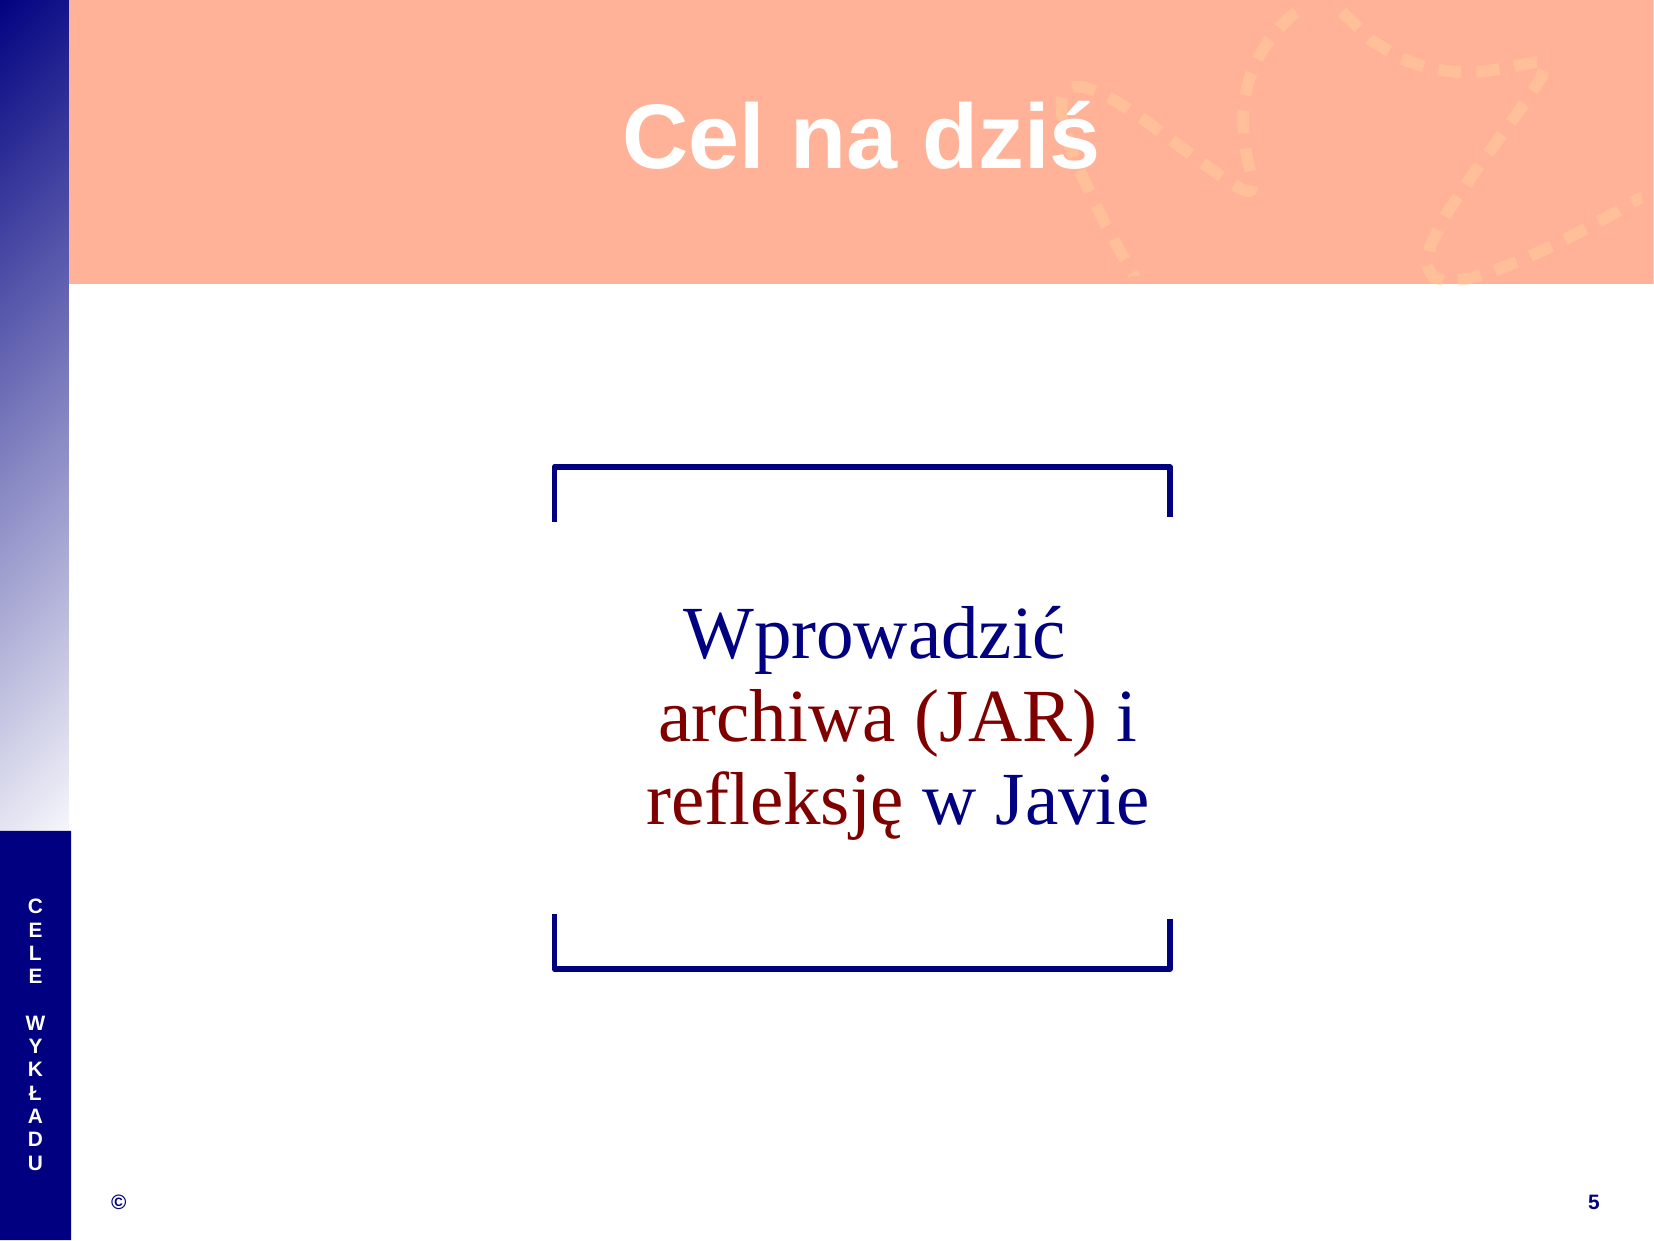

# Cel na dziś
Wprowadzić archiwa (JAR) i refleksję w Javie
C
E
L
E
W
Y
K
Ł
A
D
U